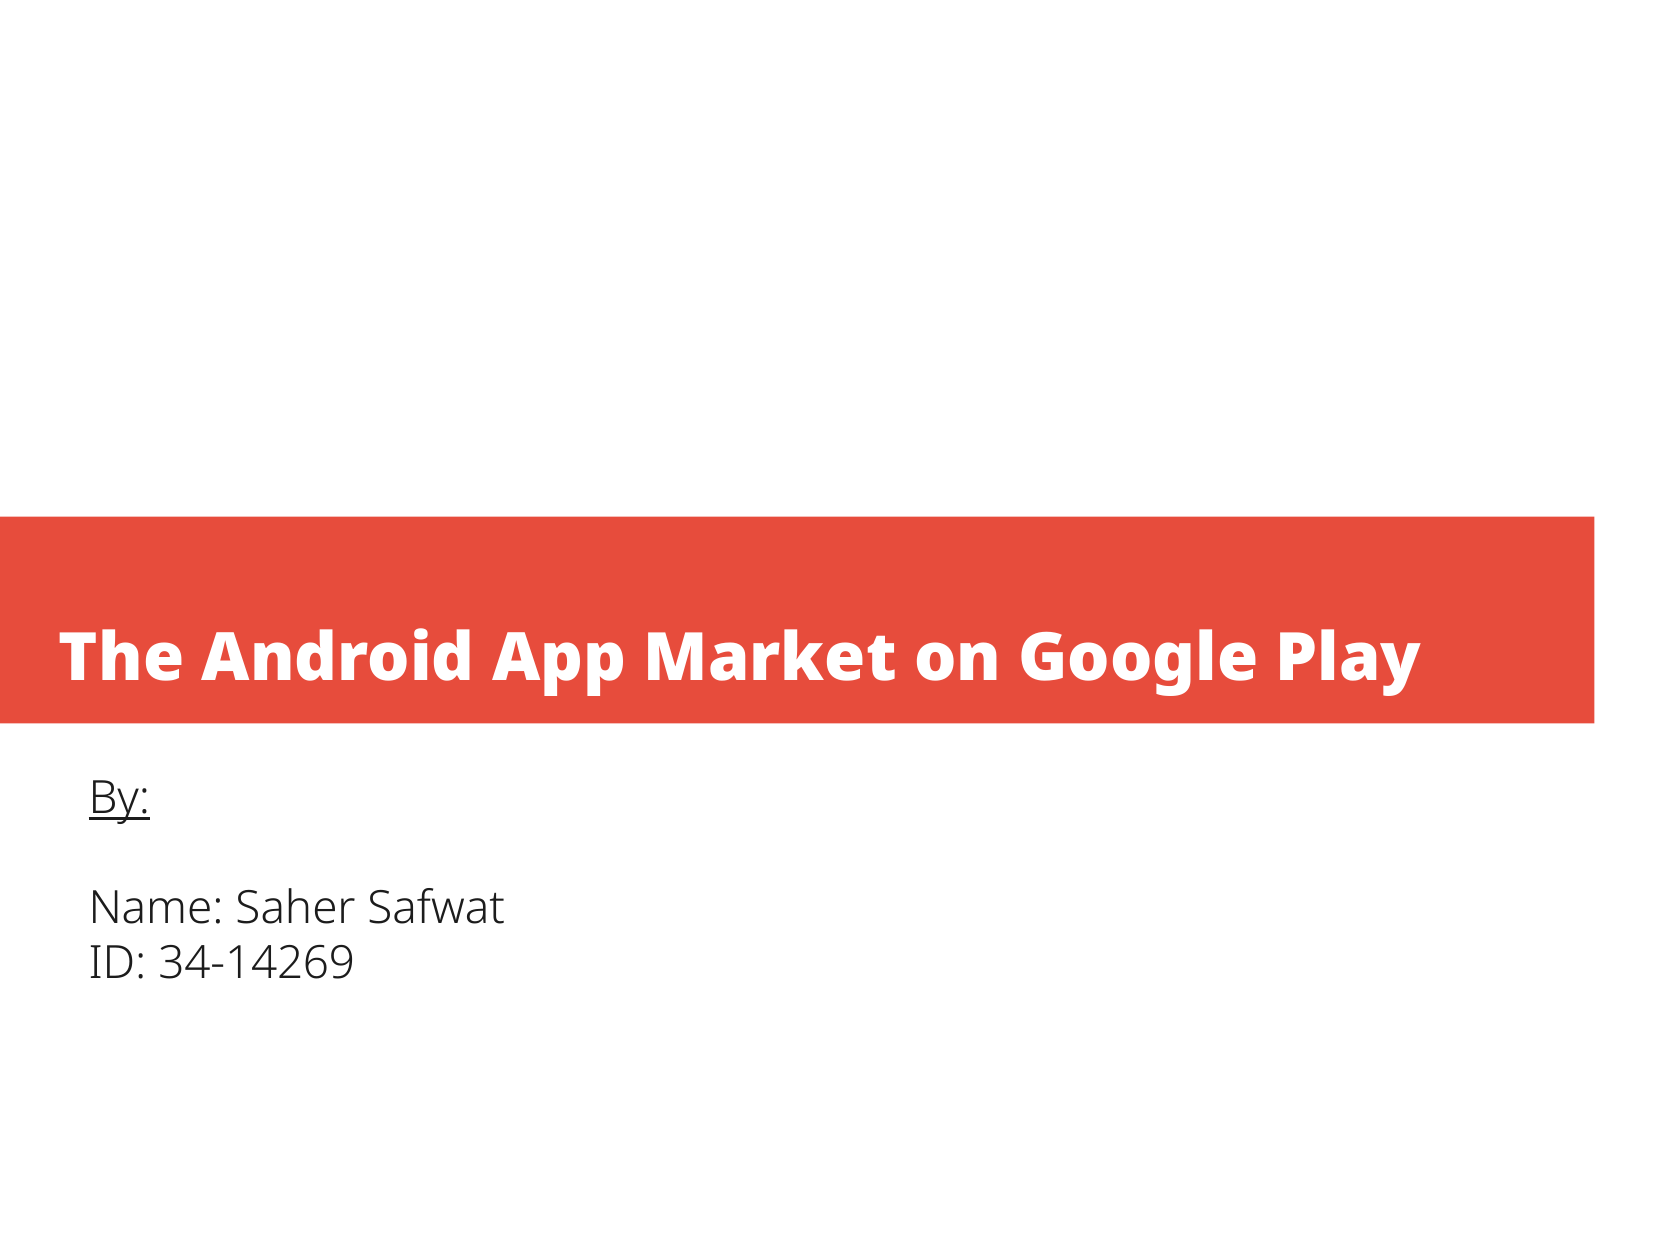

The Android App Market on Google Play
By:
Name: Saher Safwat
ID: 34-14269